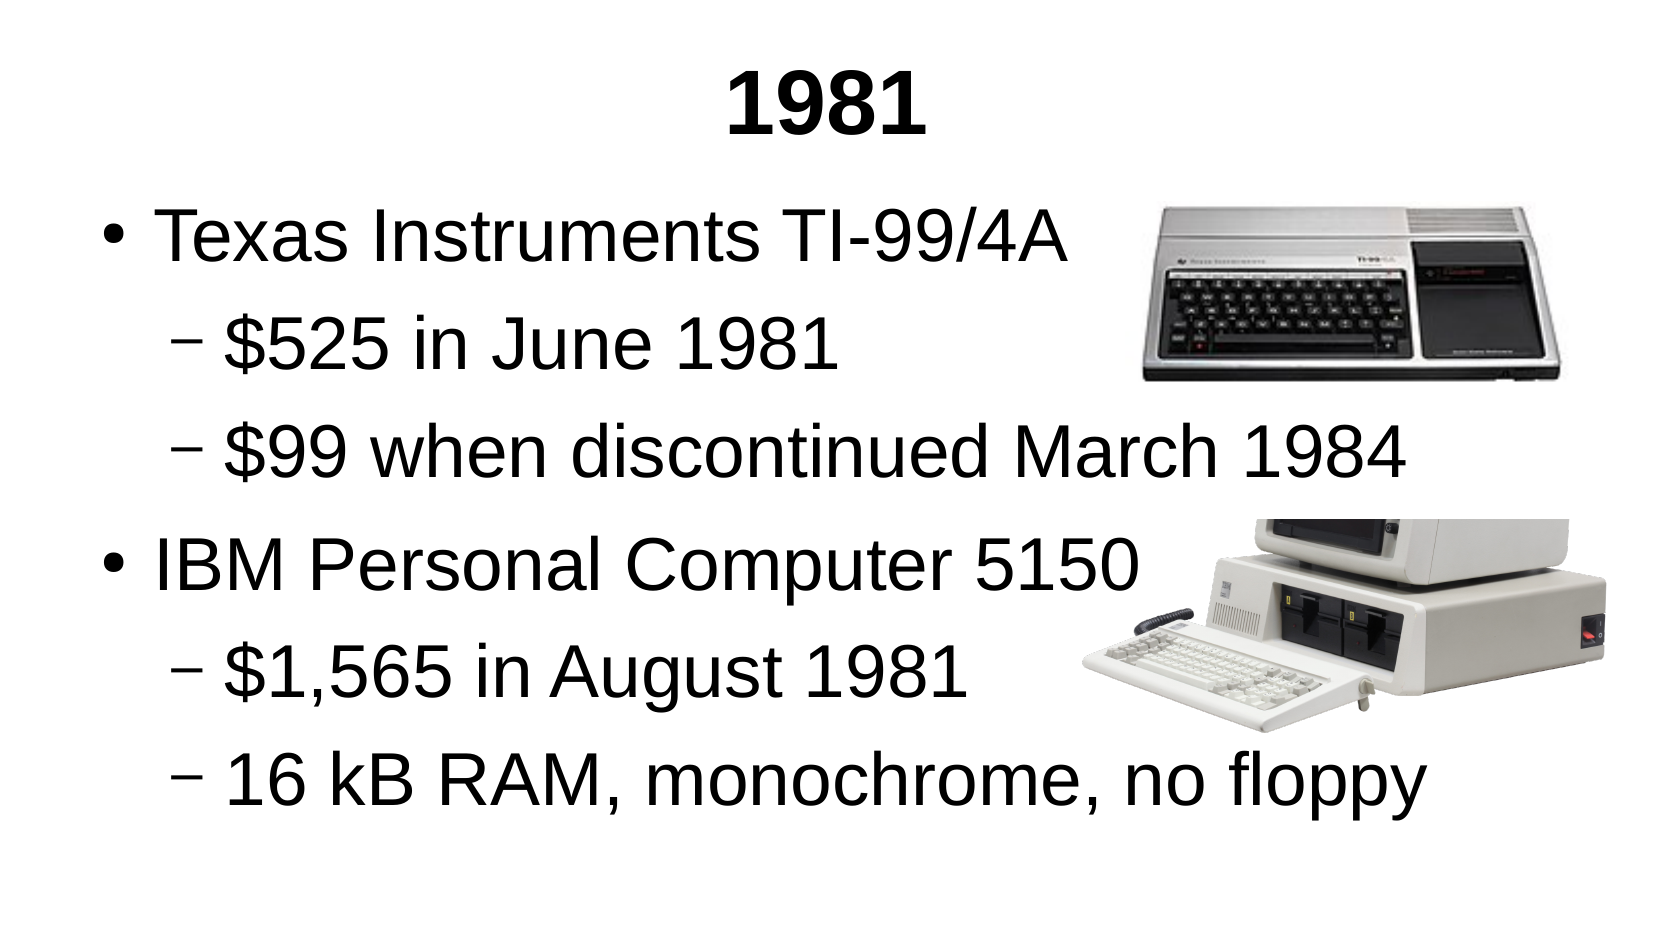

# 1981
Texas Instruments TI-99/4A
$525 in June 1981
$99 when discontinued March 1984
IBM Personal Computer 5150
$1,565 in August 1981
16 kB RAM, monochrome, no floppy